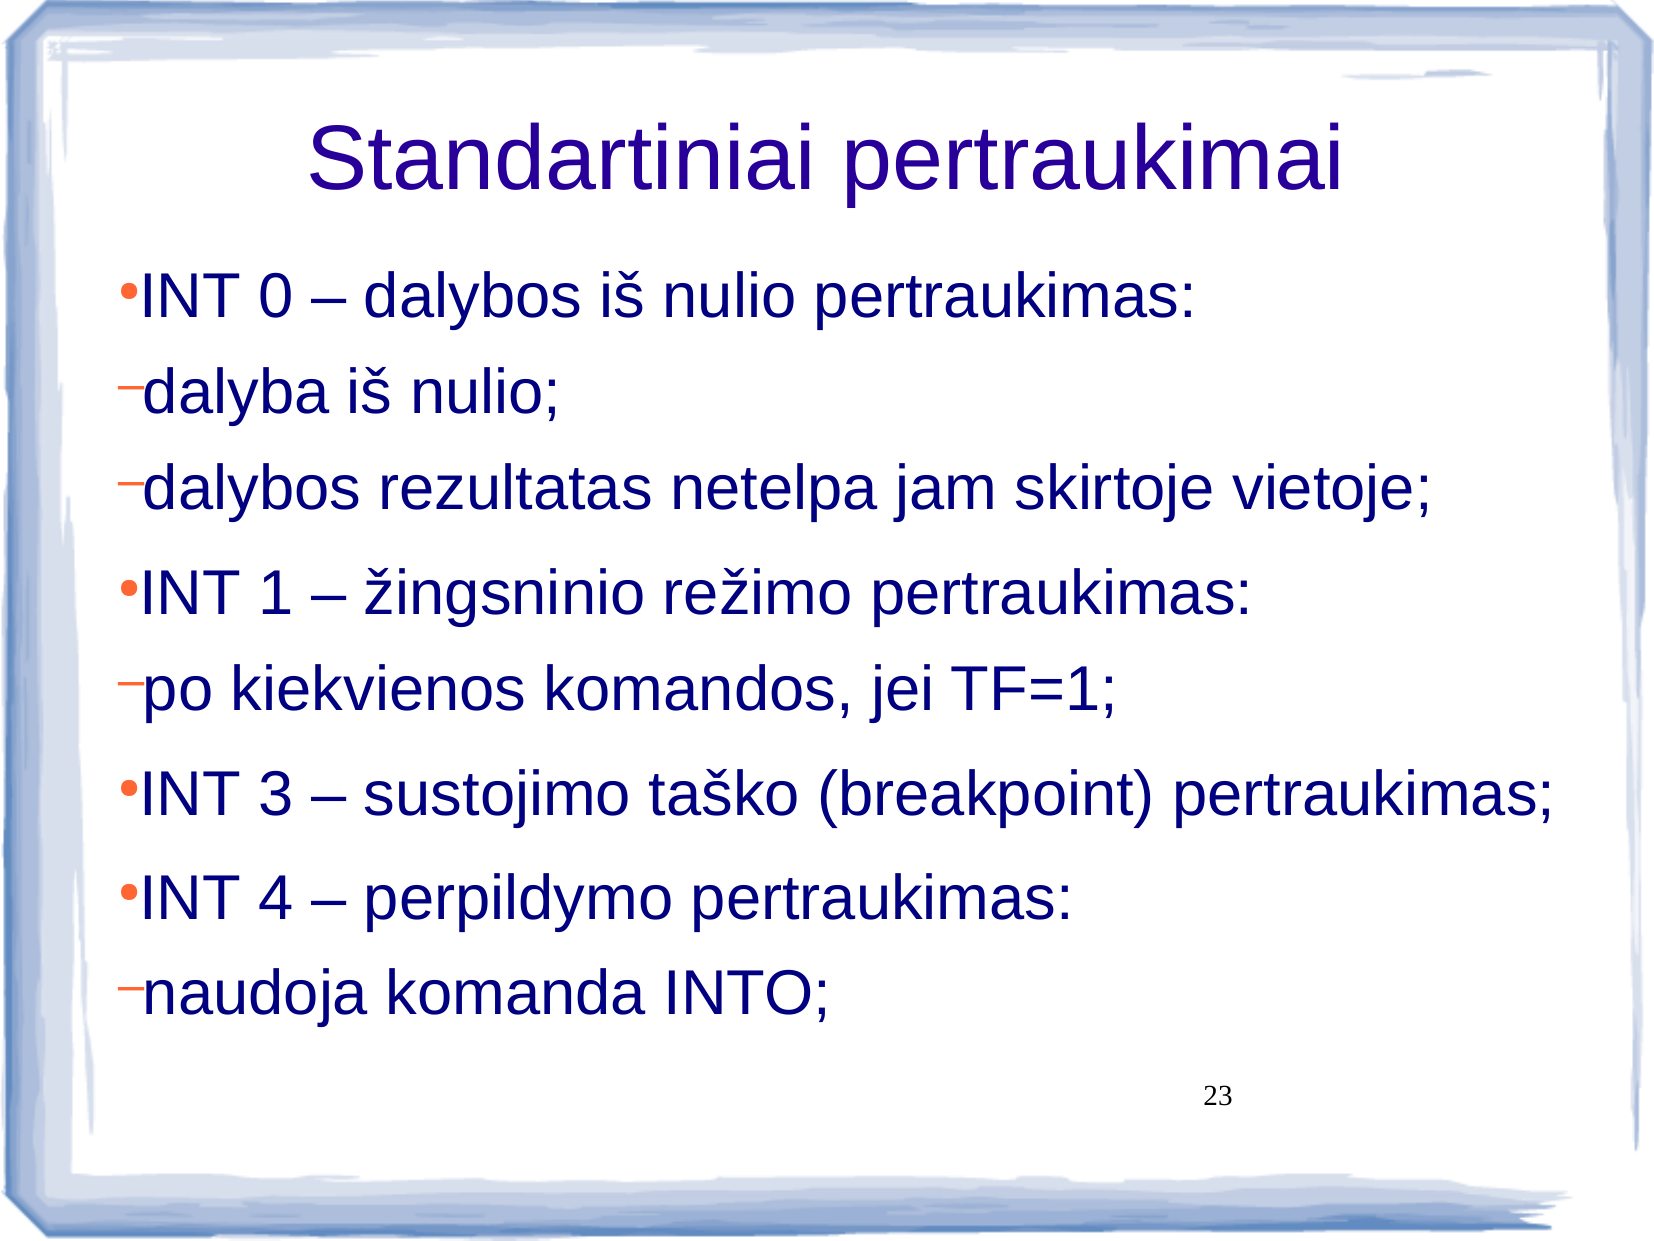

# Standartiniai pertraukimai
INT 0 – dalybos iš nulio pertraukimas:
dalyba iš nulio;
dalybos rezultatas netelpa jam skirtoje vietoje;
INT 1 – žingsninio režimo pertraukimas:
po kiekvienos komandos, jei TF=1;
INT 3 – sustojimo taško (breakpoint) pertraukimas;
INT 4 – perpildymo pertraukimas:
naudoja komanda INTO;